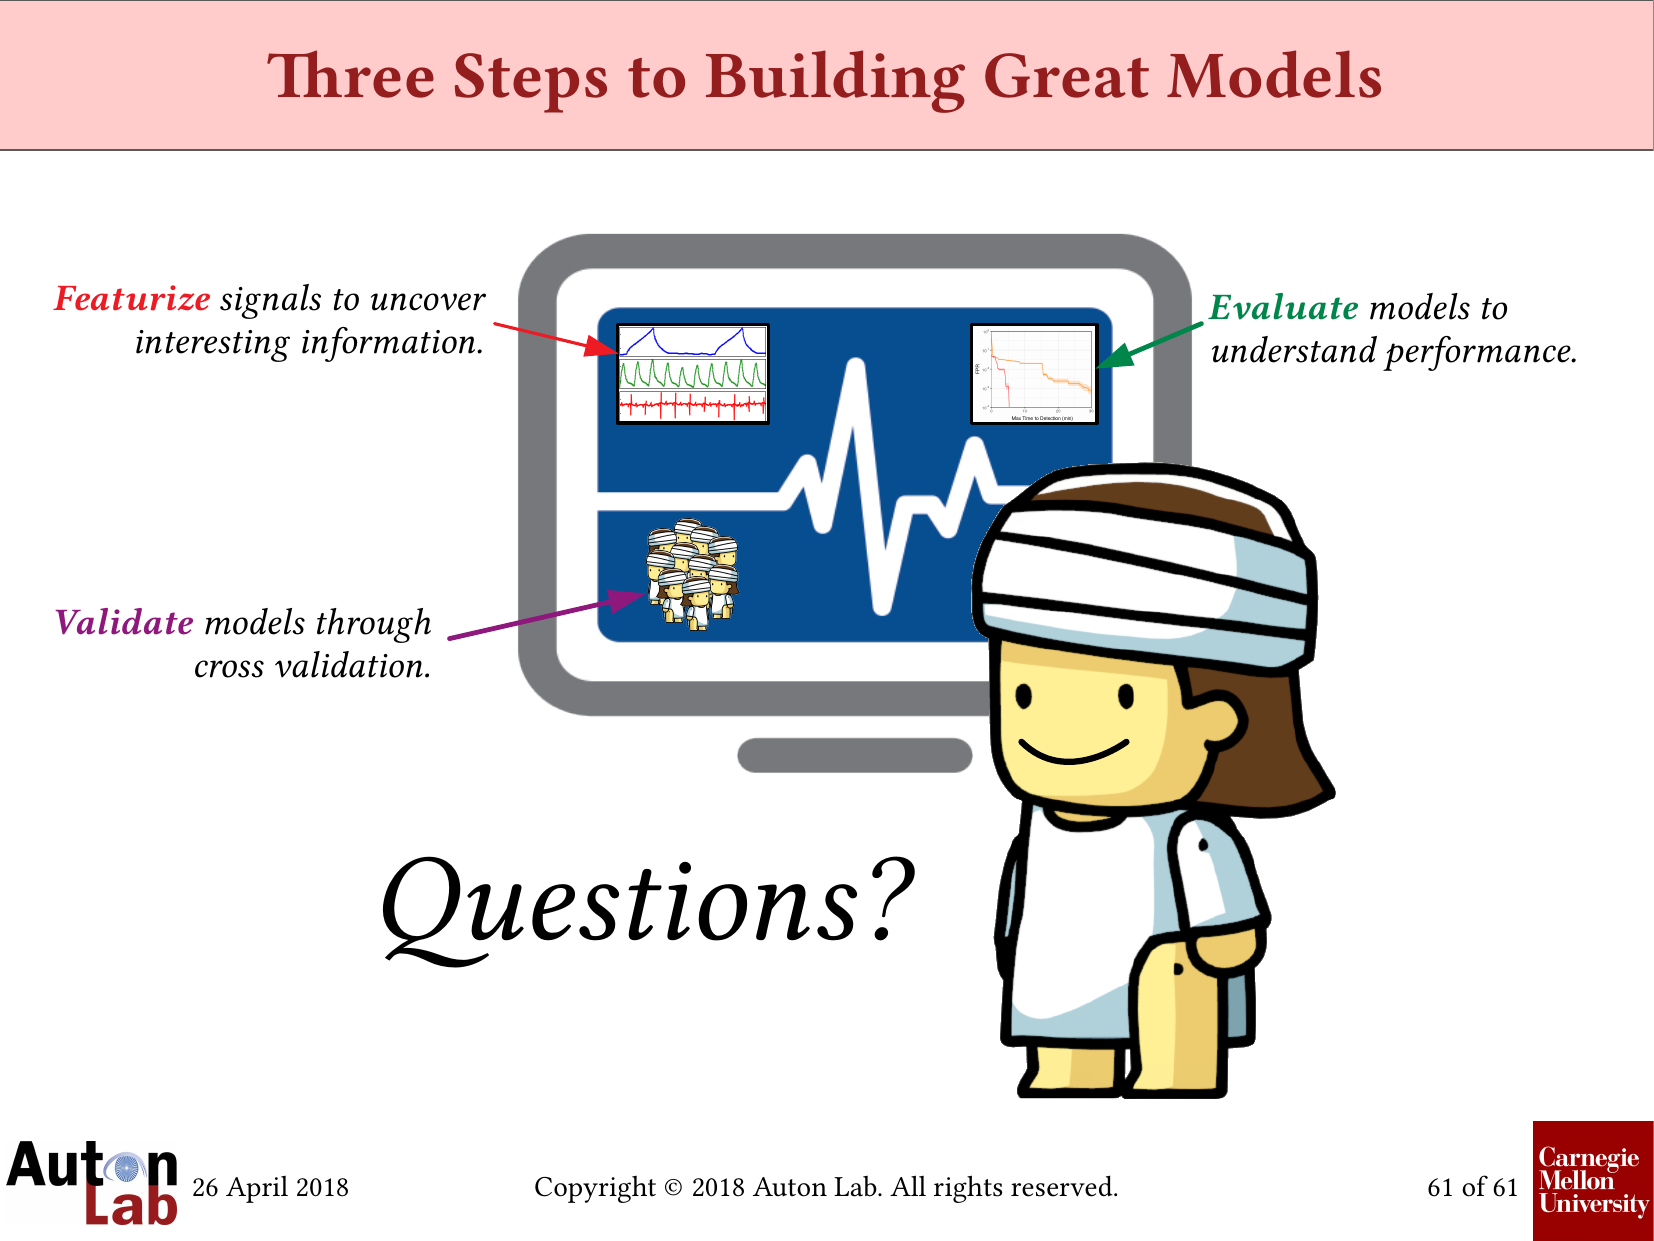

# Three Steps to Building Great Models
Featurize signals to uncover interesting information.
Evaluate models to understand performance.
Validate models through cross validation.
Questions?
26 April 2018
61